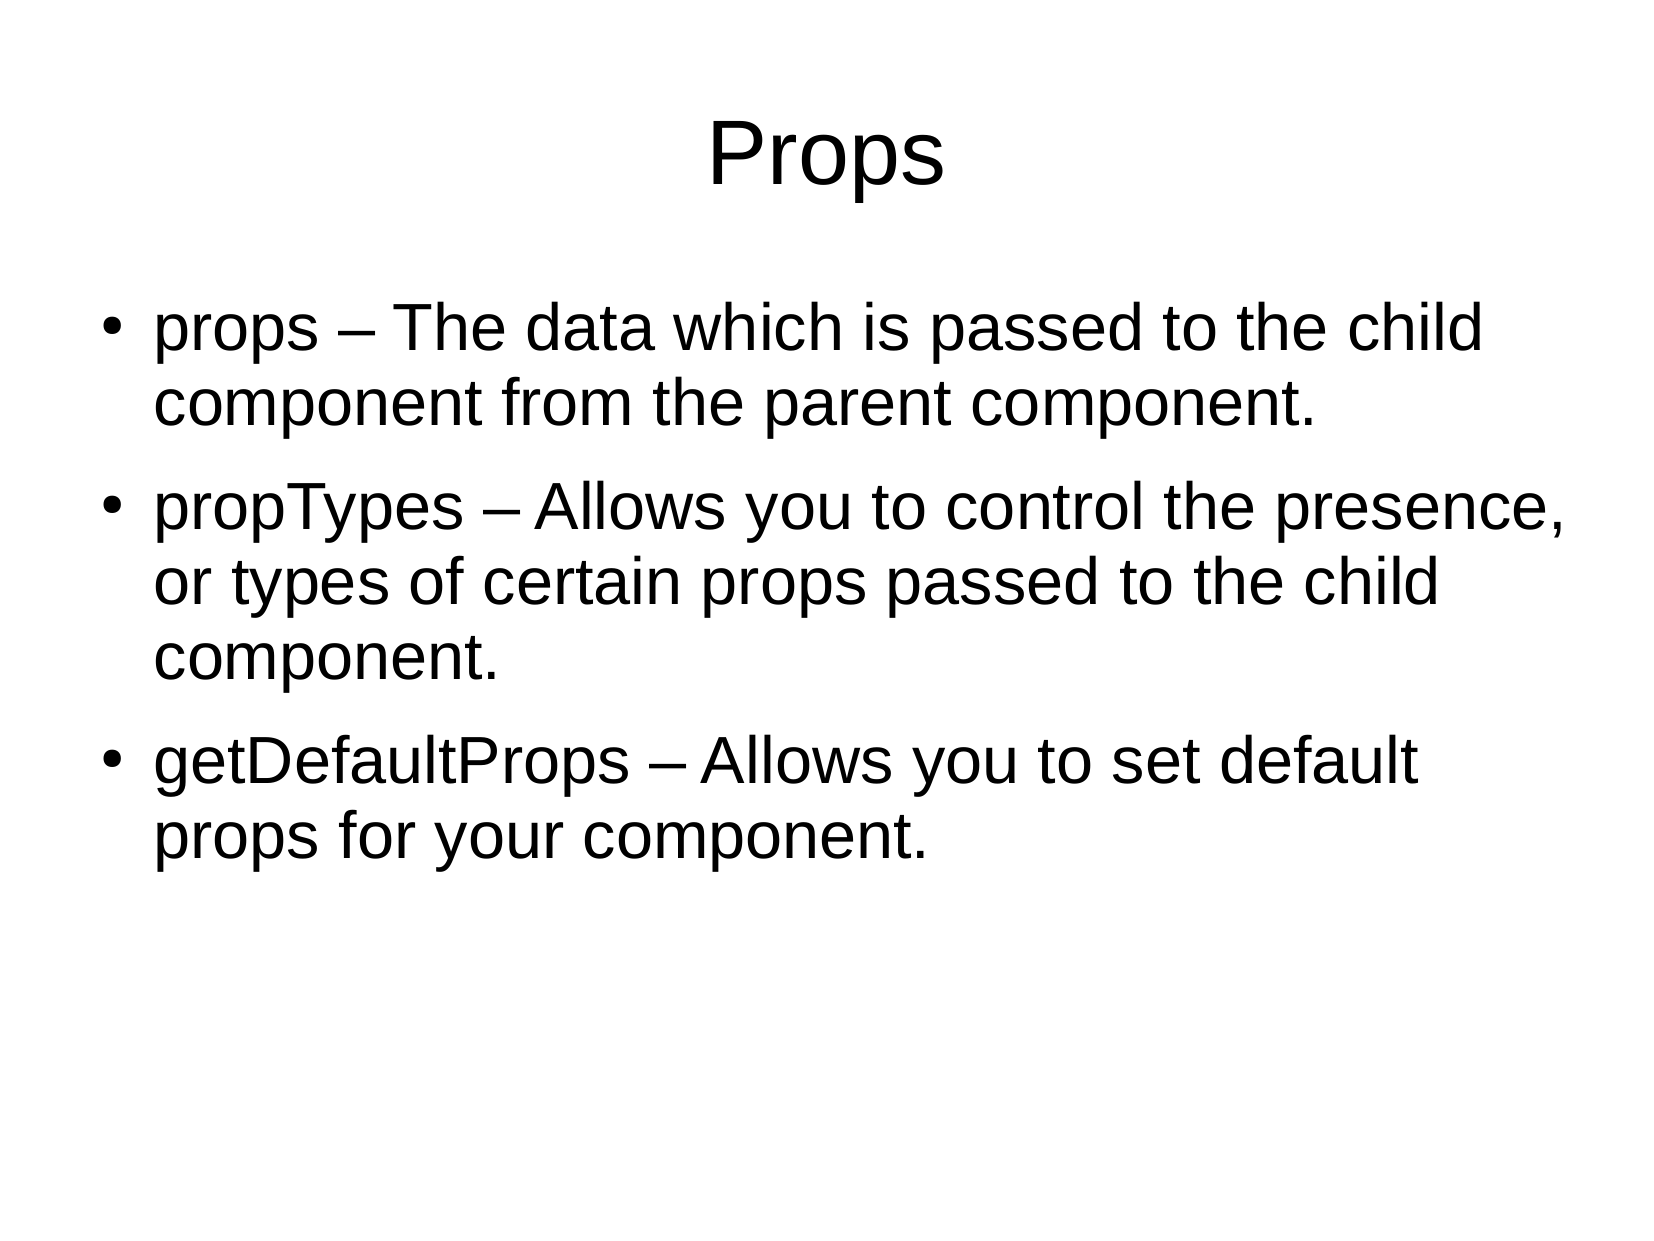

# Props
props – The data which is passed to the child component from the parent component.
propTypes – Allows you to control the presence, or types of certain props passed to the child component.
getDefaultProps – Allows you to set default props for your component.